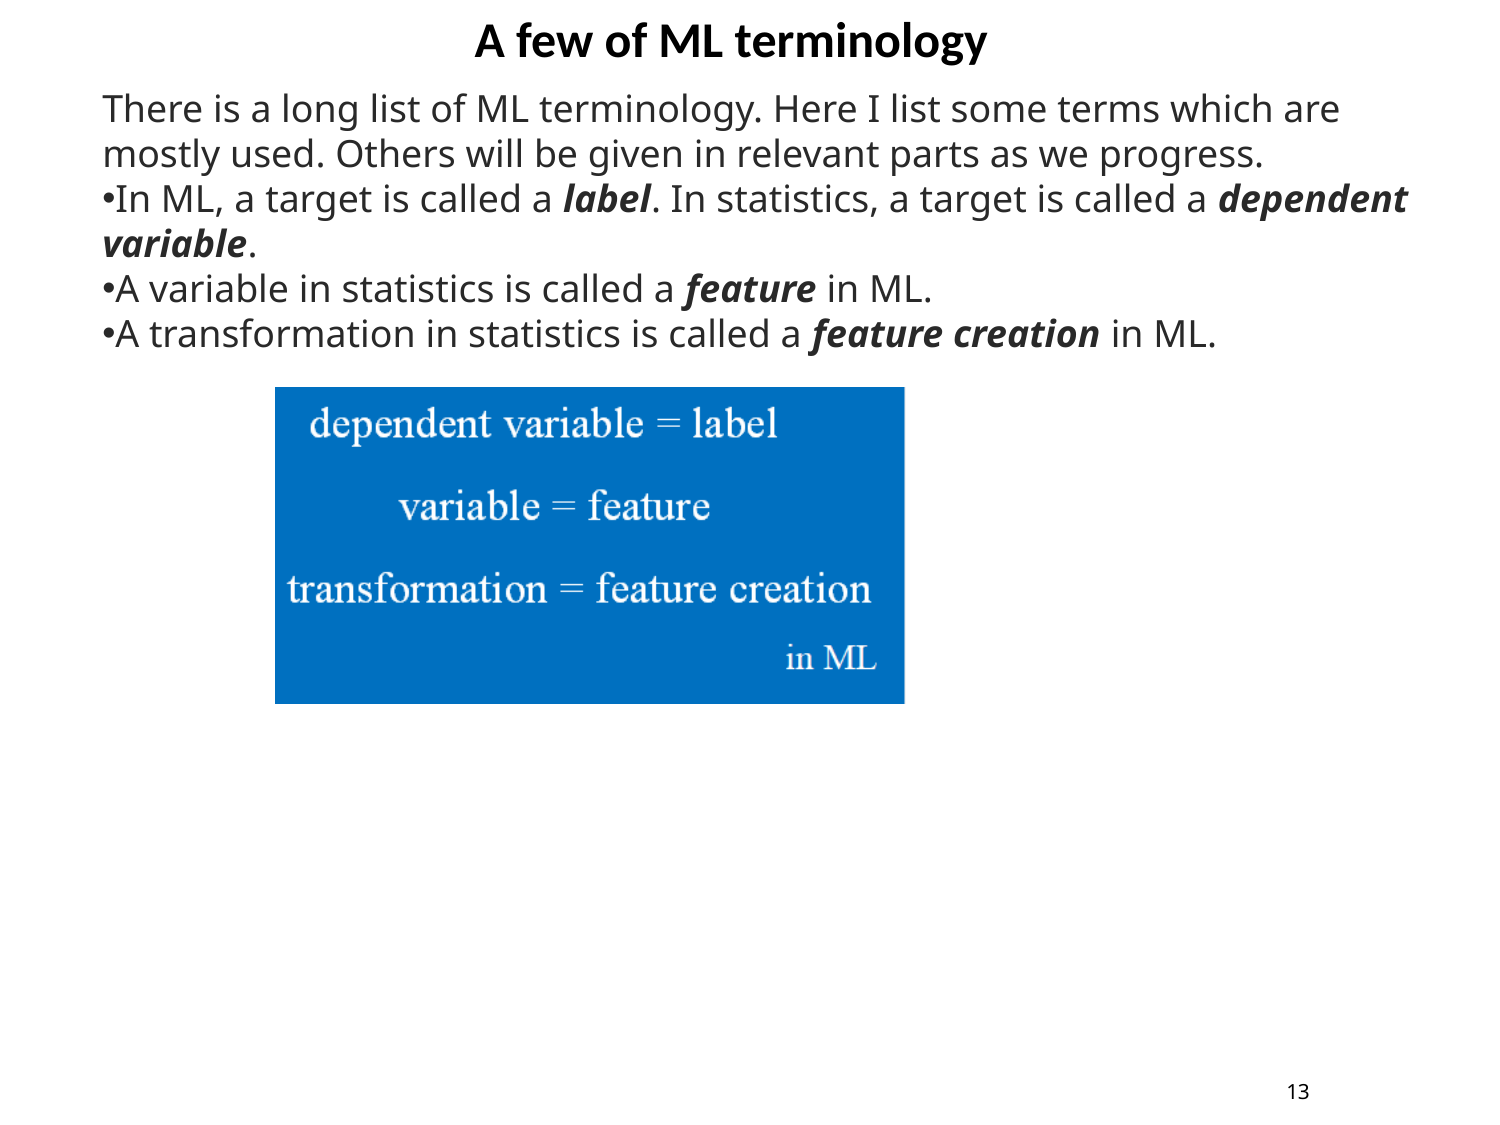

A few of ML terminology
There is a long list of ML terminology. Here I list some terms which are mostly used. Others will be given in relevant parts as we progress.
In ML, a target is called a label. In statistics, a target is called a dependent variable.
A variable in statistics is called a feature in ML.
A transformation in statistics is called a feature creation in ML.
13